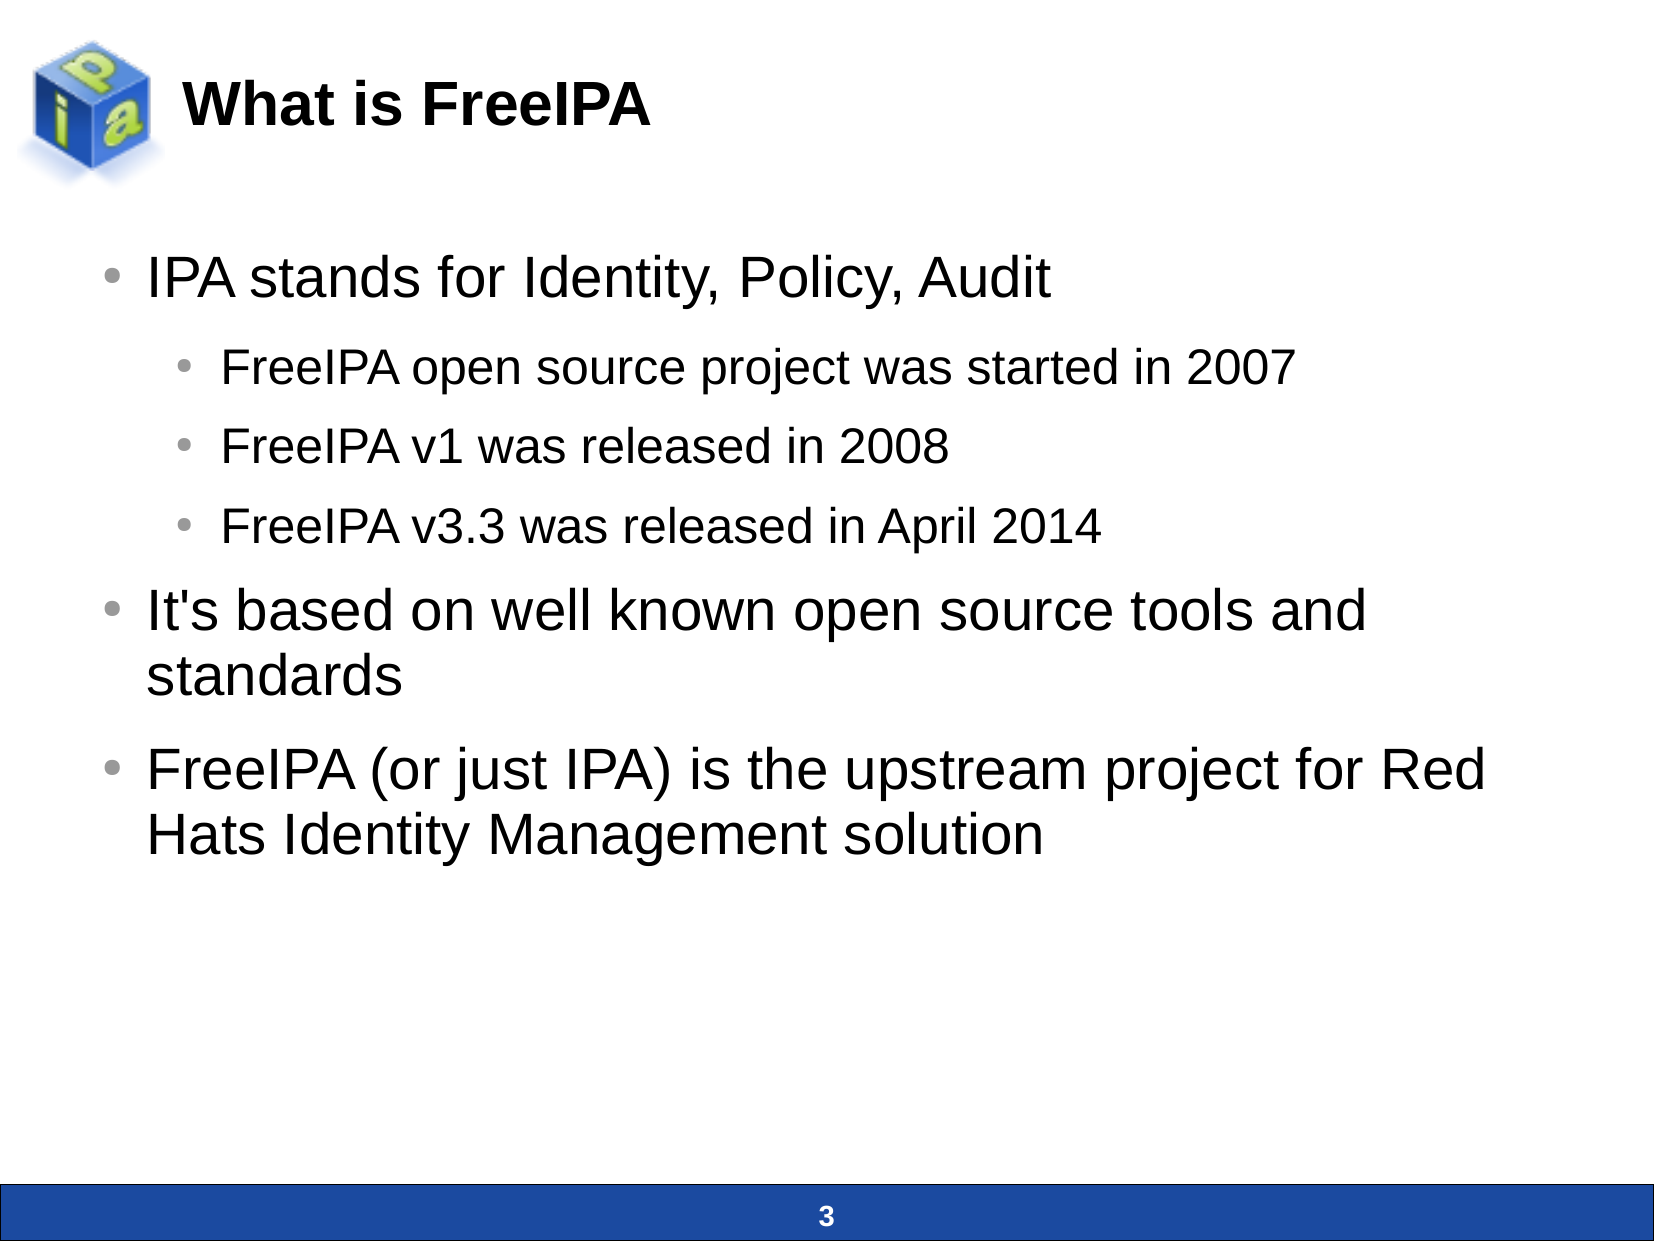

# What is FreeIPA
IPA stands for Identity, Policy, Audit
FreeIPA open source project was started in 2007
FreeIPA v1 was released in 2008
FreeIPA v3.3 was released in April 2014
It's based on well known open source tools and standards
FreeIPA (or just IPA) is the upstream project for Red Hats Identity Management solution
3